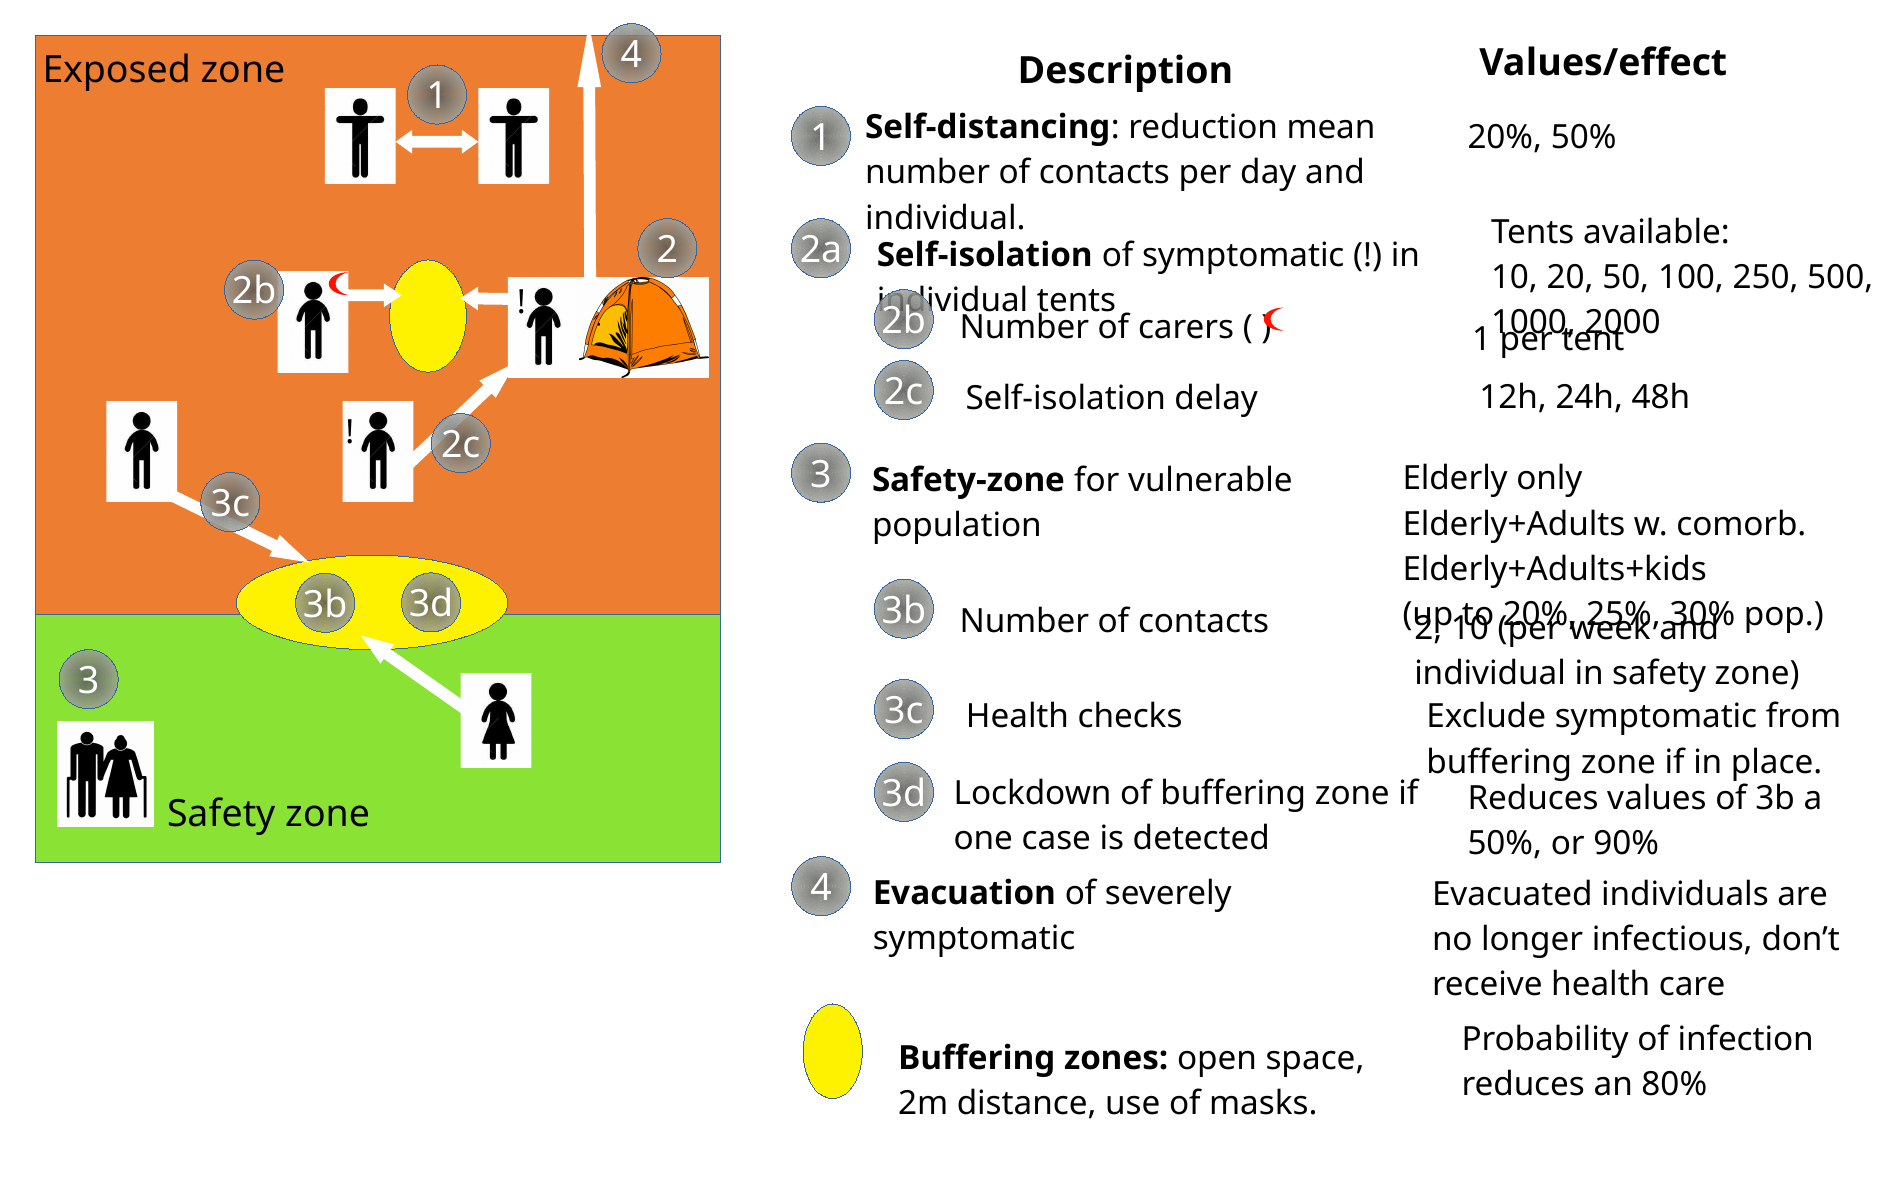

4
Values/effect
Exposed zone
Description
1
Self-distancing: reduction mean number of contacts per day and individual.
20%, 50%
1
Tents available:
10, 20, 50, 100, 250, 500, 1000, 2000
2
2a
Self-isolation of symptomatic (!) in individual tents
2b
!
2b
Number of carers ( )
1 per tent
2c
12h, 24h, 48h
Self-isolation delay
!
2c
3
Elderly only
Elderly+Adults w. comorb.
Elderly+Adults+kids
(up to 20%, 25%, 30% pop.)
Safety-zone for vulnerable population
3c
3d
3b
3b
Number of contacts
2, 10 (per week and individual in safety zone)
3
3c
Health checks
Exclude symptomatic from buffering zone if in place.
Lockdown of buffering zone if one case is detected
3d
Reduces values of 3b a 50%, or 90%
Safety zone
4
Evacuation of severely symptomatic
Evacuated individuals are no longer infectious, don’t receive health care
Probability of infection reduces an 80%
Buffering zones: open space, 2m distance, use of masks.